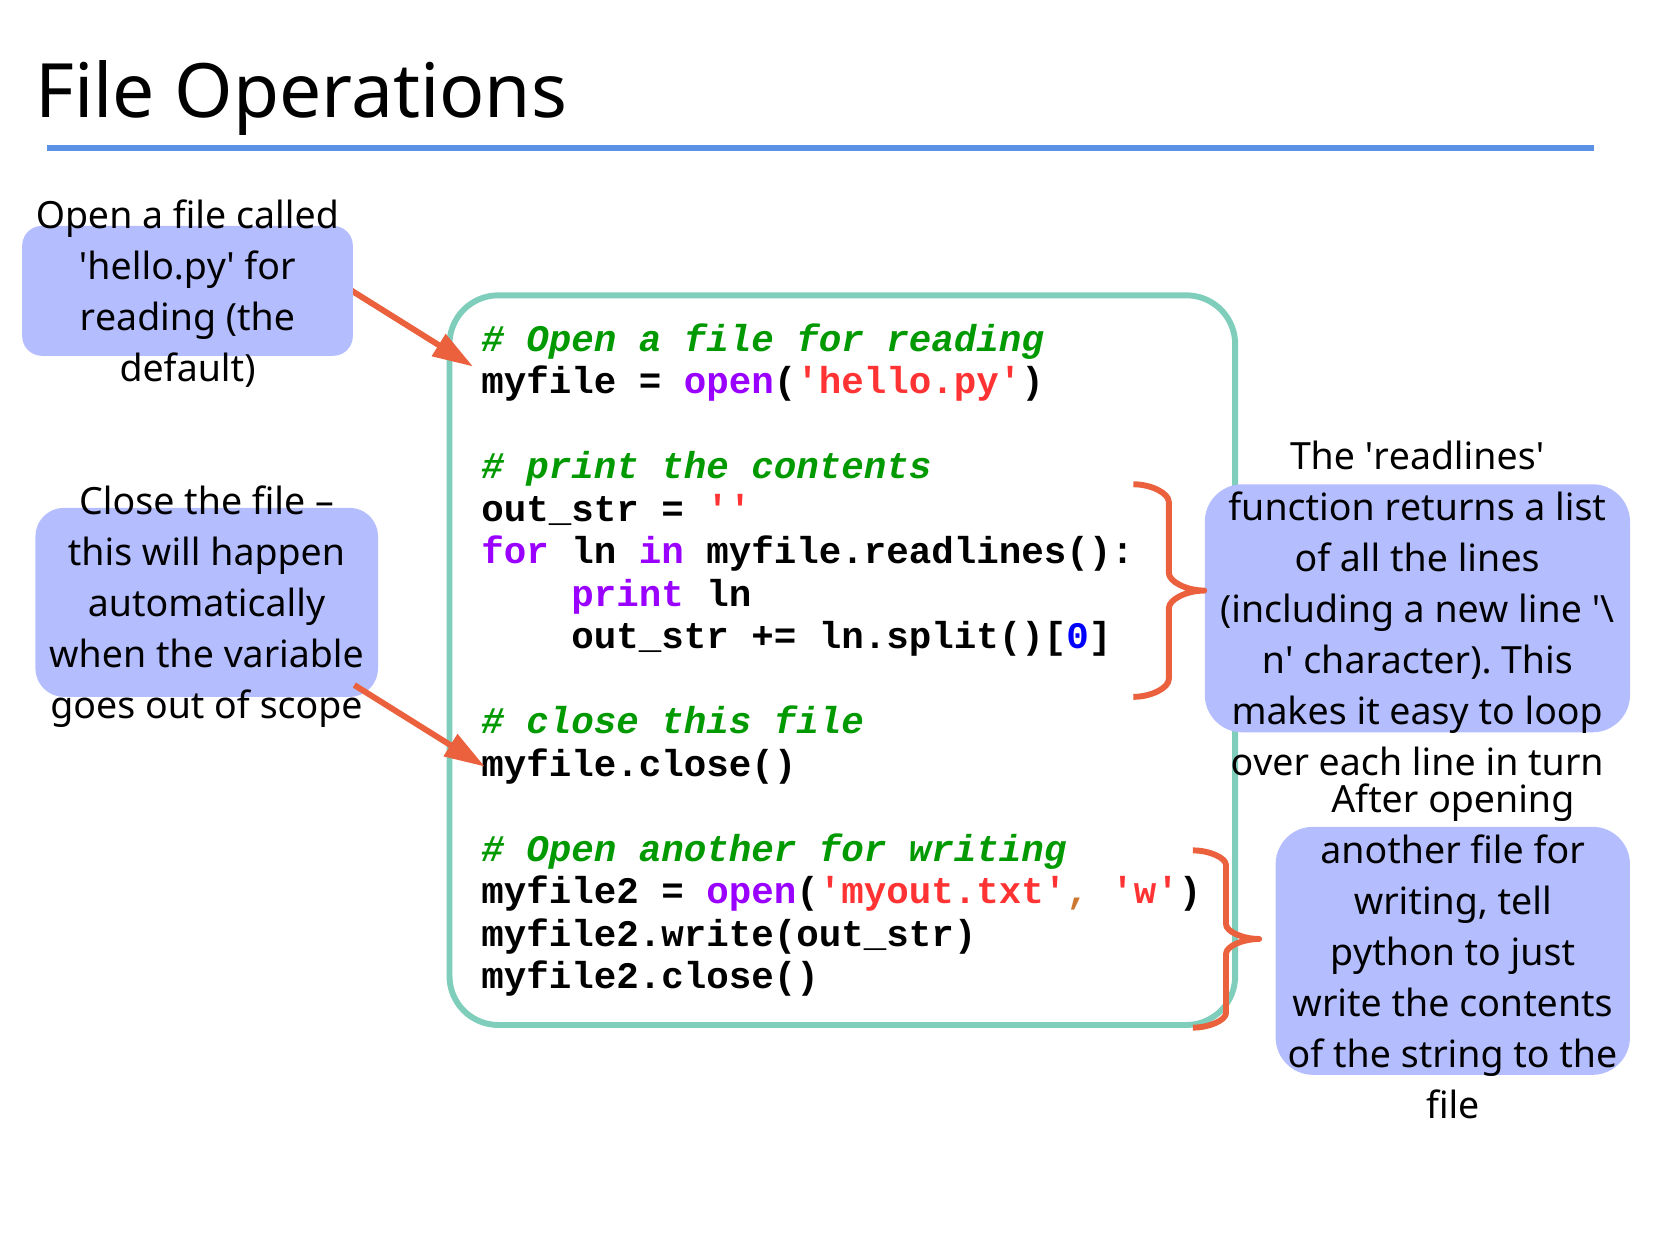

# File Operations
Open a file called 'hello.py' for reading (the default)
# Open a file for reading myfile = open('hello.py') # print the contents out_str = '' for ln in myfile.readlines(): print ln out_str += ln.split()[0] # close this file myfile.close() # Open another for writing myfile2 = open('myout.txt', 'w') myfile2.write(out_str) myfile2.close()
The 'readlines' function returns a list of all the lines (including a new line '\n' character). This makes it easy to loop over each line in turn
Close the file – this will happen automatically when the variable goes out of scope
After opening another file for writing, tell python to just write the contents of the string to the file